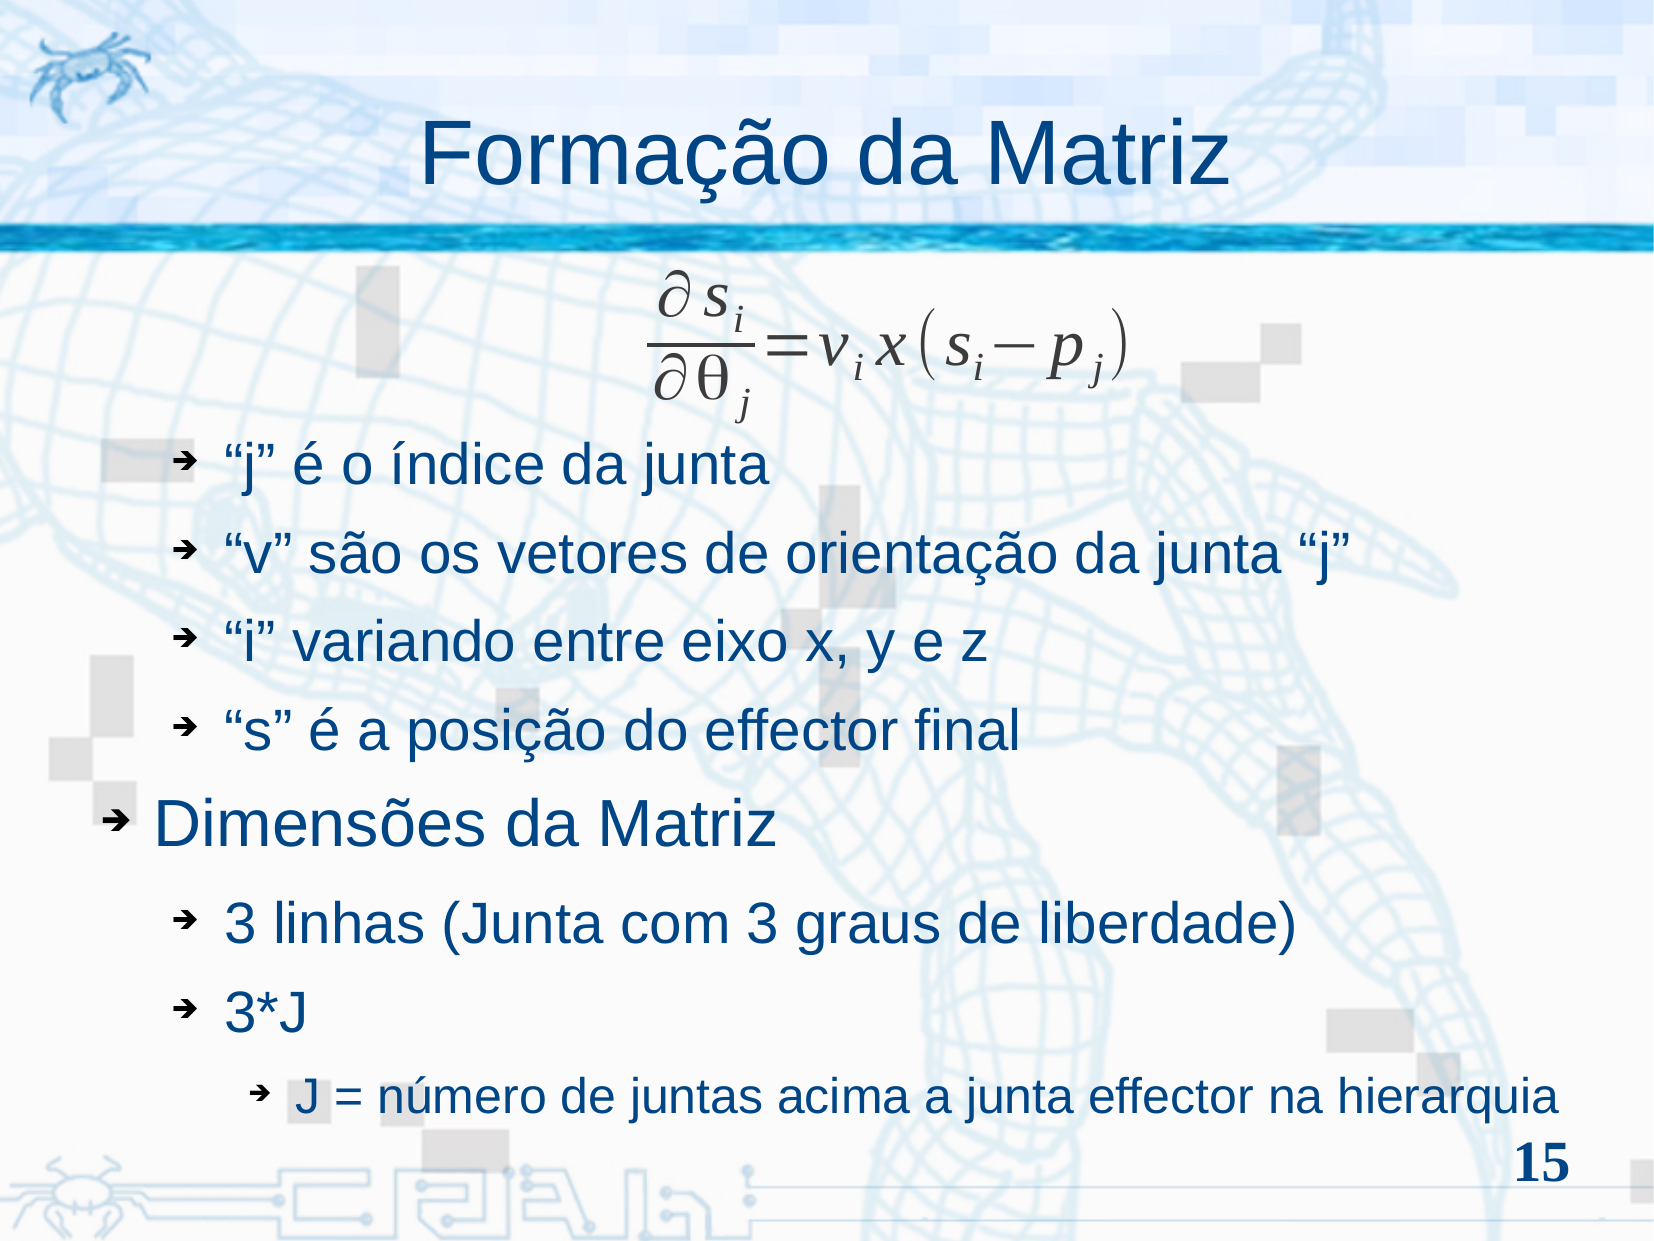

# Formação da Matriz
“j” é o índice da junta
“v” são os vetores de orientação da junta “j”
“i” variando entre eixo x, y e z
“s” é a posição do effector final
Dimensões da Matriz
3 linhas (Junta com 3 graus de liberdade)
3*J
J = número de juntas acima a junta effector na hierarquia
15